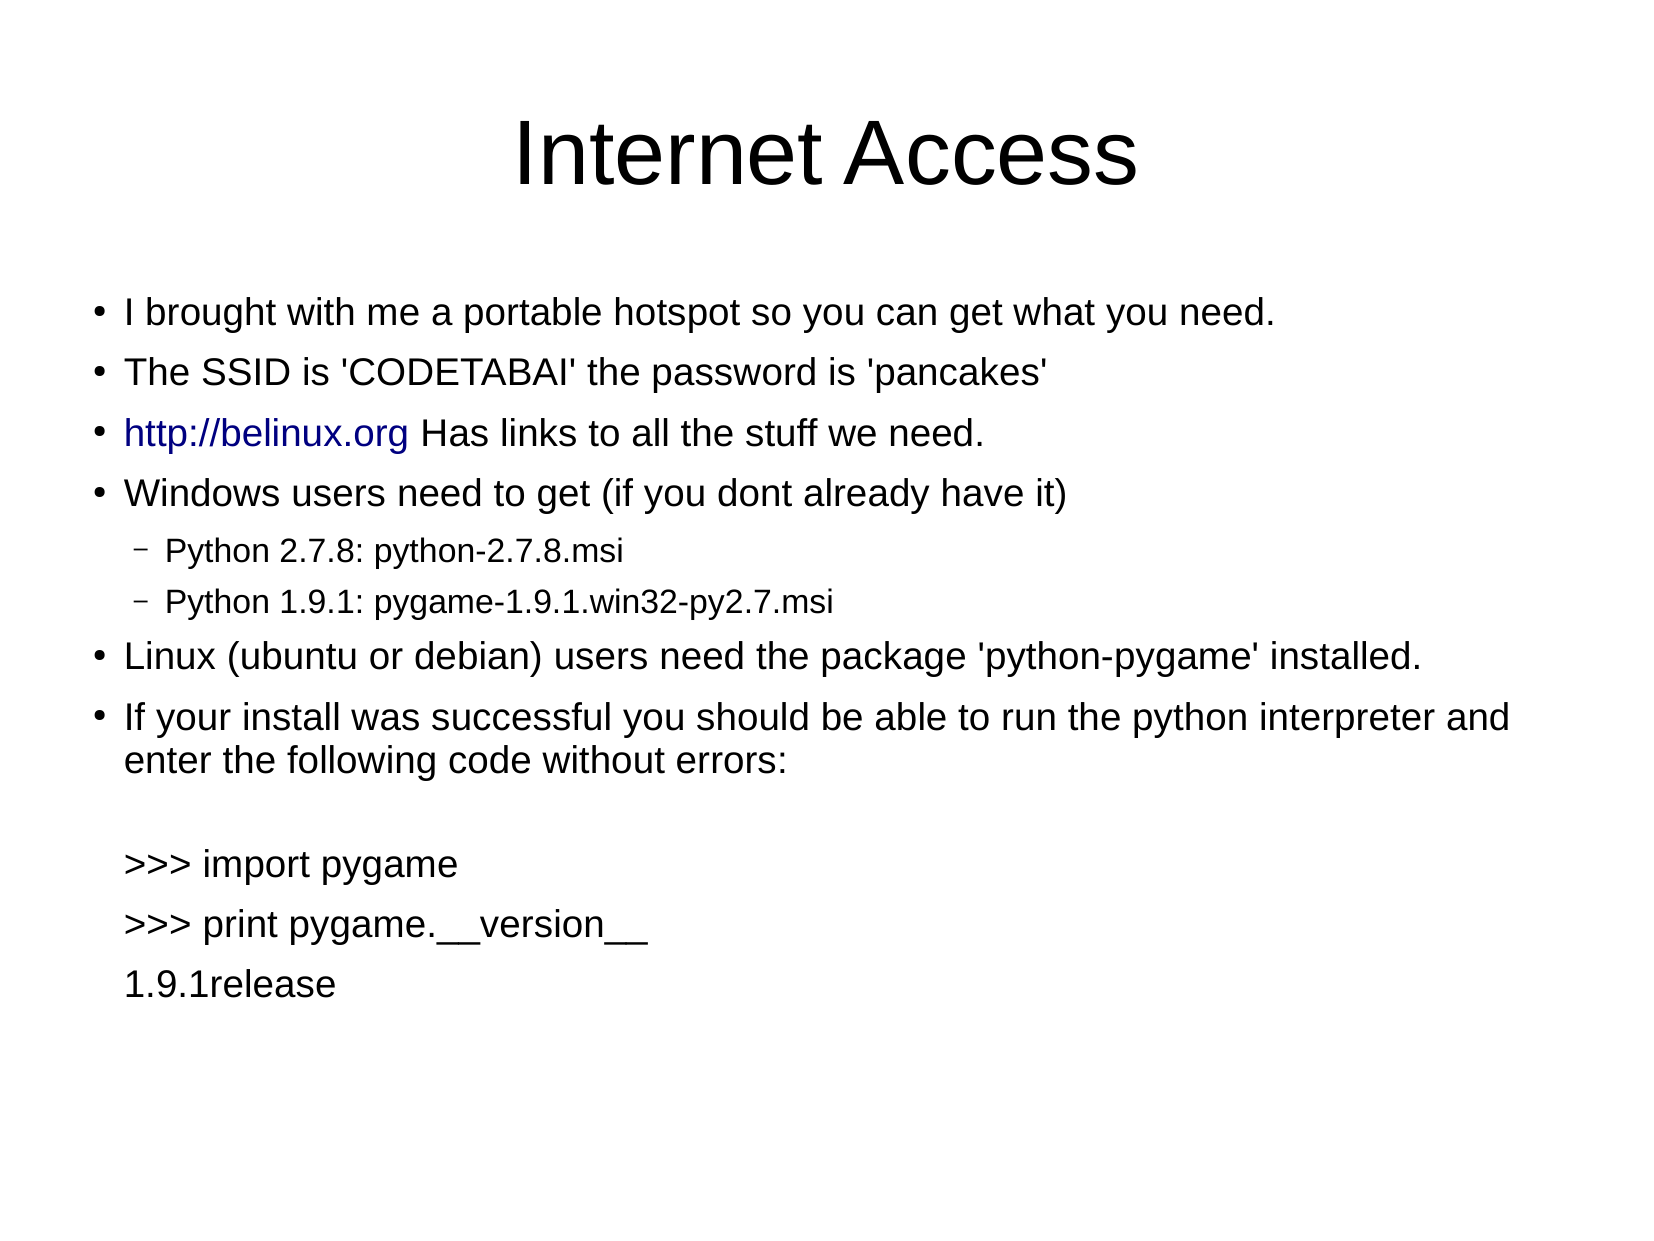

# Internet Access
I brought with me a portable hotspot so you can get what you need.
The SSID is 'CODETABAI' the password is 'pancakes'
http://belinux.org Has links to all the stuff we need.
Windows users need to get (if you dont already have it)
Python 2.7.8: python-2.7.8.msi
Python 1.9.1: pygame-1.9.1.win32-py2.7.msi
Linux (ubuntu or debian) users need the package 'python-pygame' installed.
If your install was successful you should be able to run the python interpreter and enter the following code without errors:
>>> import pygame
>>> print pygame.__version__
1.9.1release